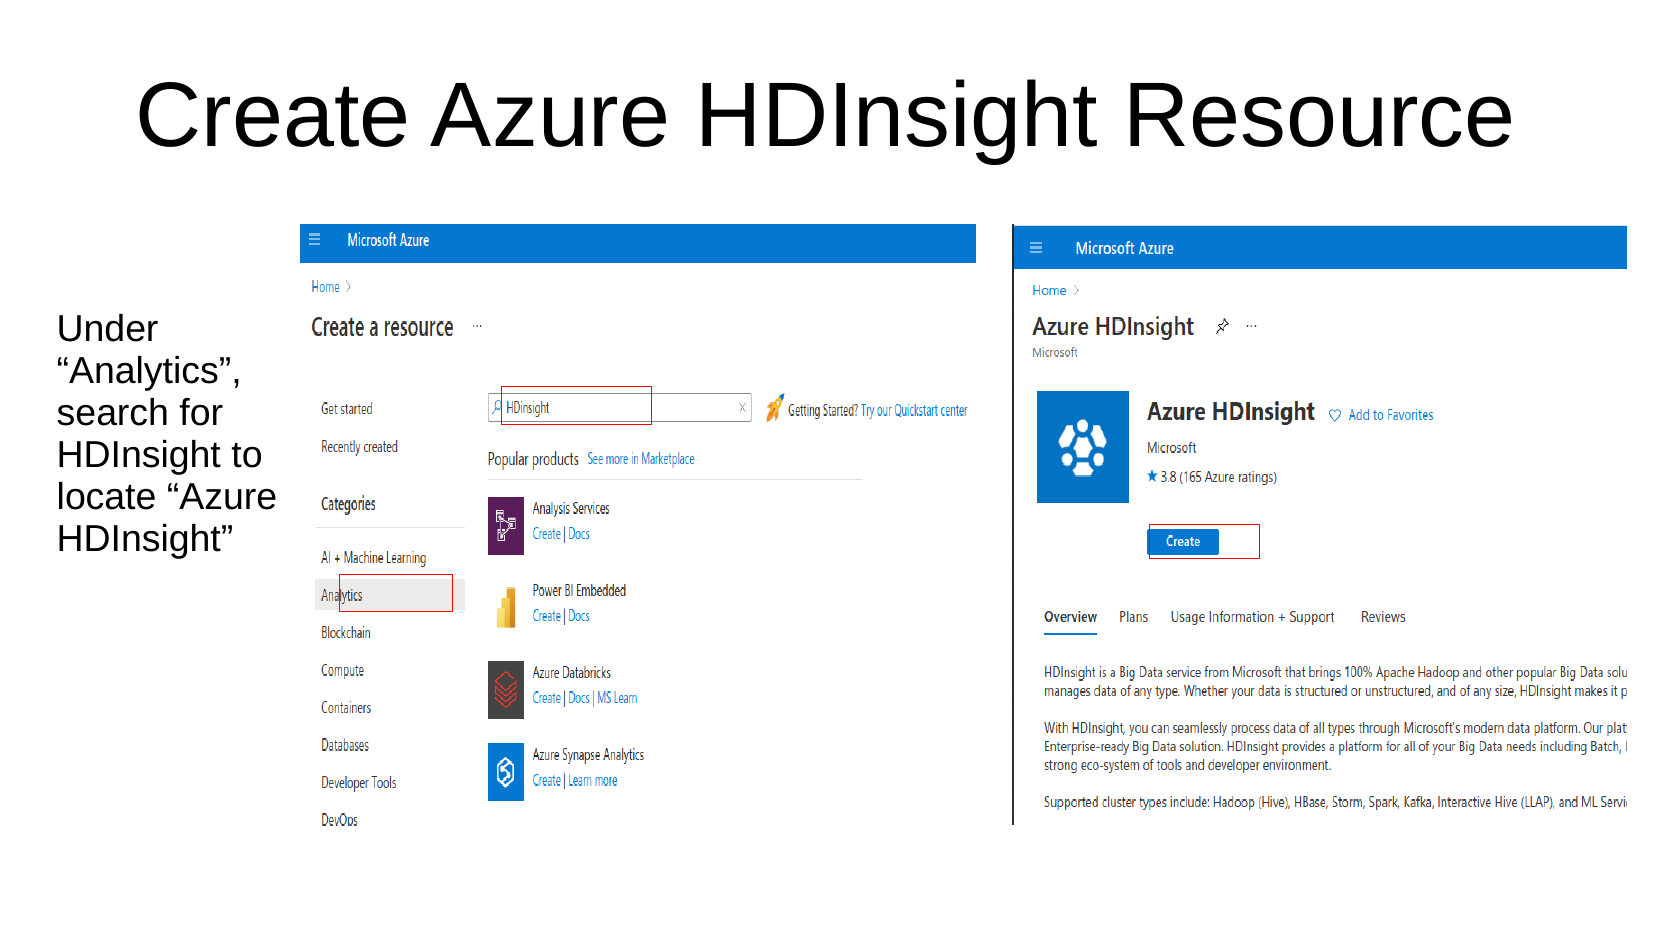

# Create Azure HDInsight Resource
Under “Analytics”, search for HDInsight to locate “Azure HDInsight”